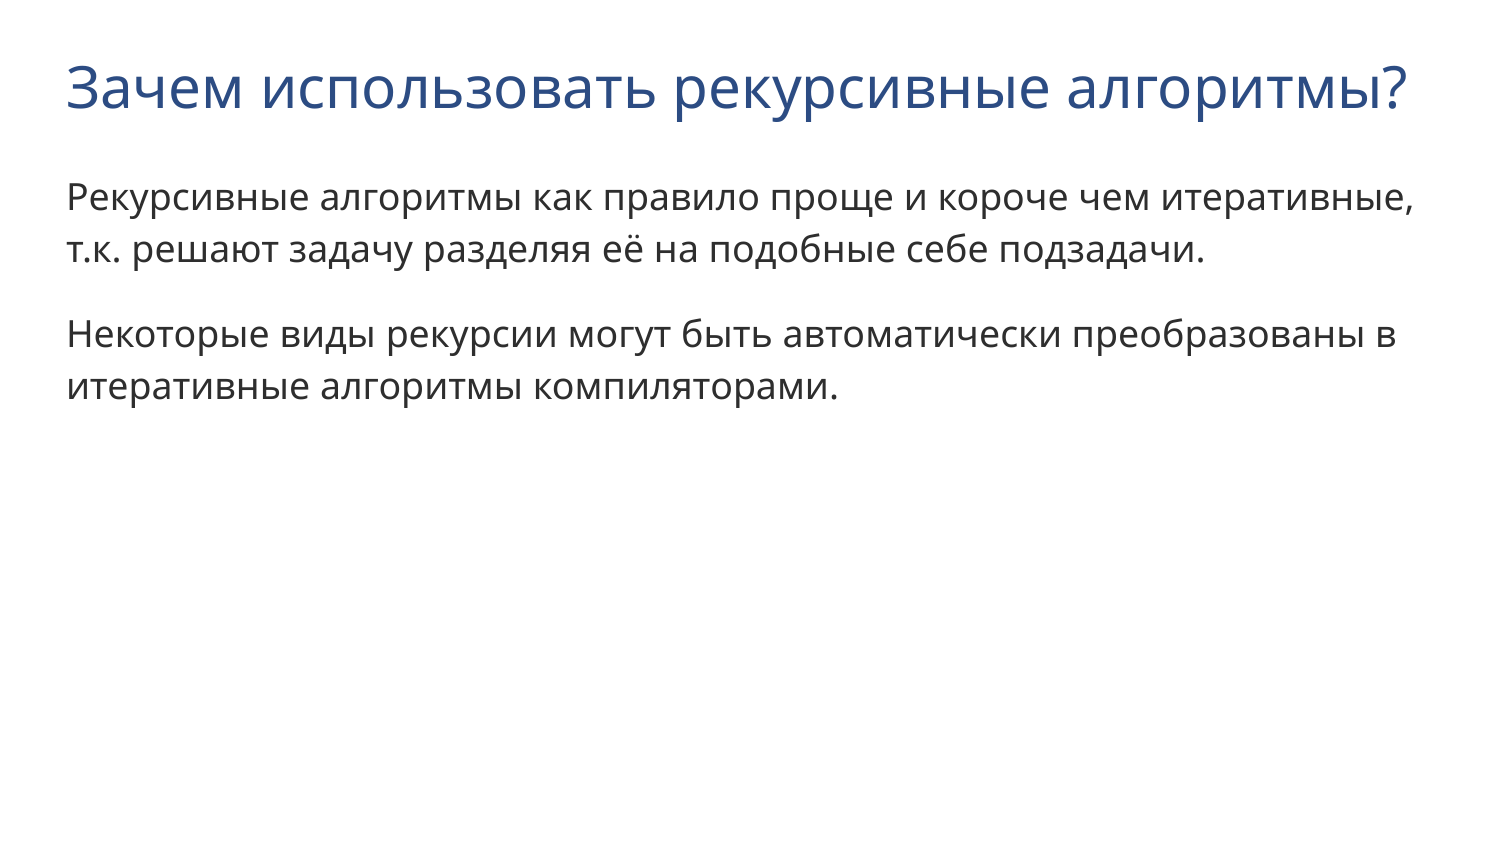

# Зачем использовать рекурсивные алгоритмы?
Рекурсивные алгоритмы как правило проще и короче чем итеративные, т.к. решают задачу разделяя её на подобные себе подзадачи.
Некоторые виды рекурсии могут быть автоматически преобразованы в итеративные алгоритмы компиляторами.